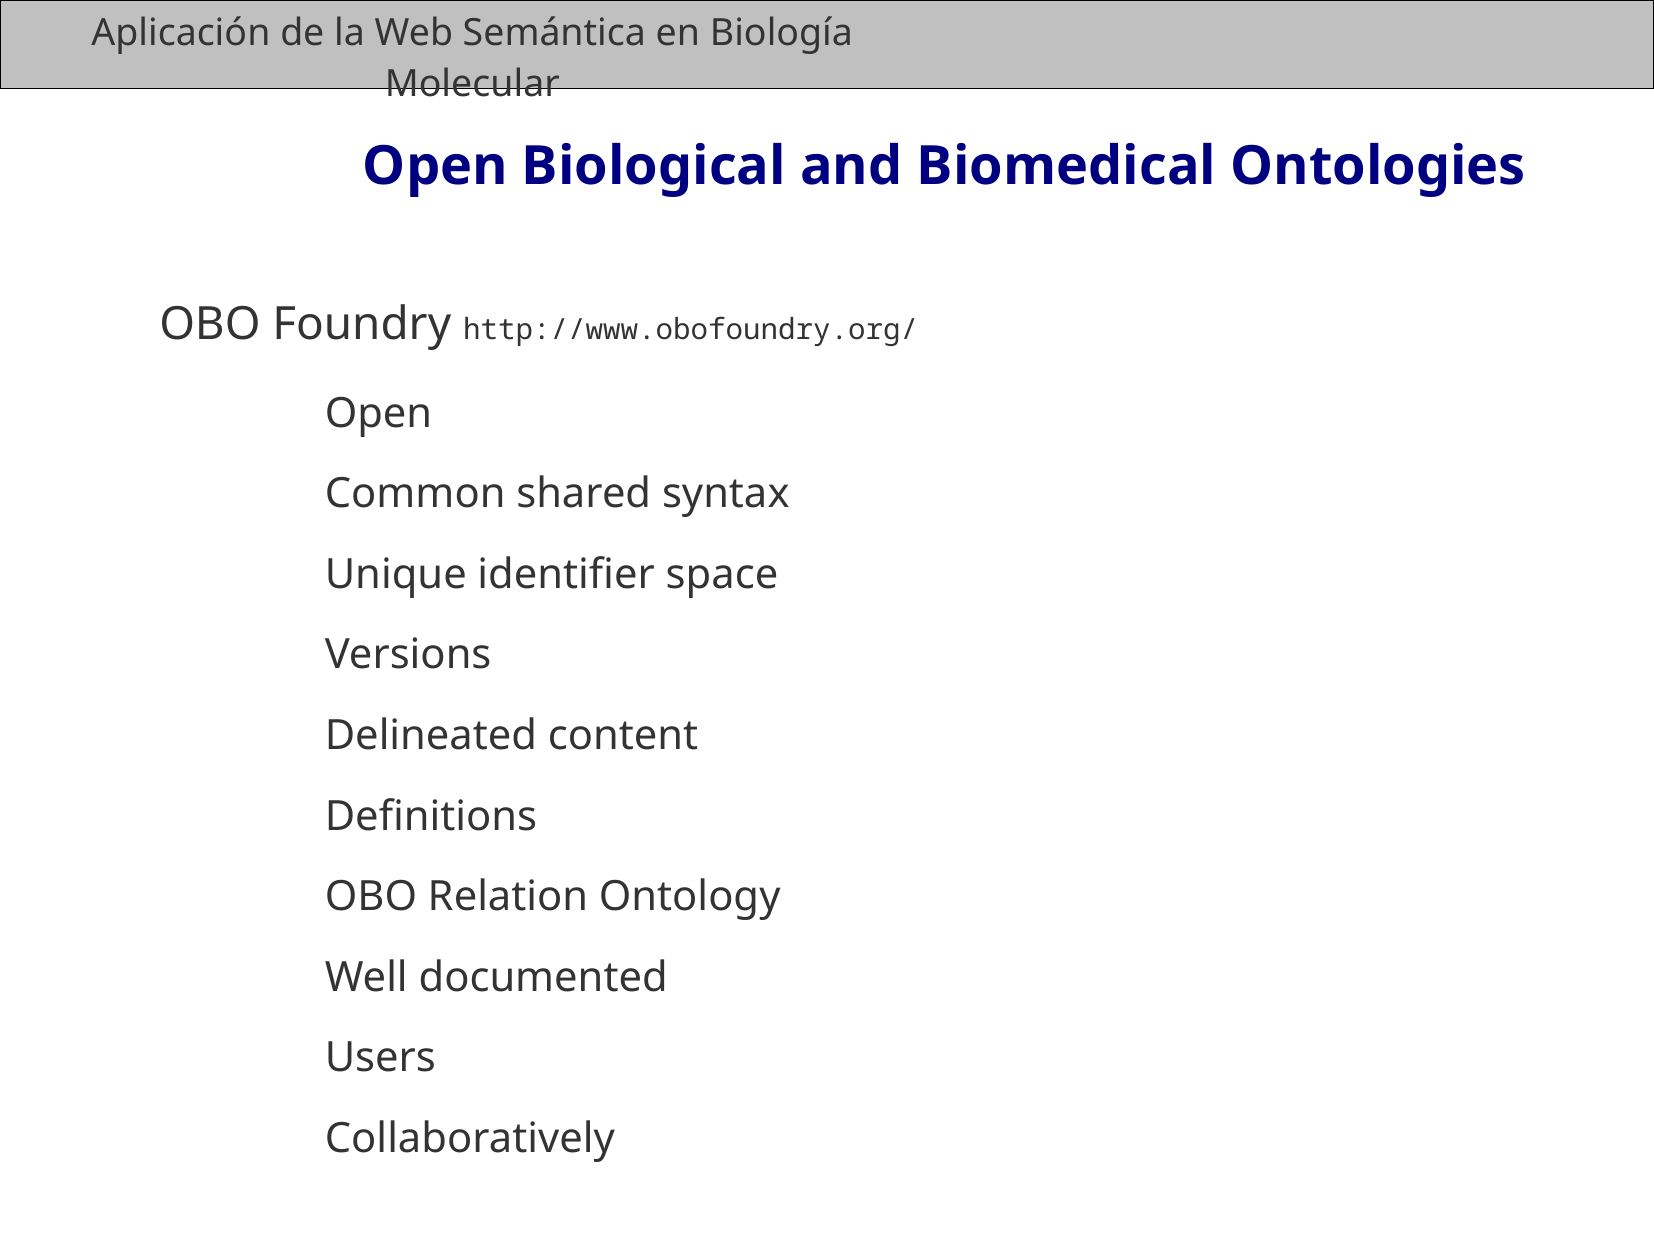

Aplicación de la Web Semántica en Biología Molecular
Open Biological and Biomedical Ontologies
#
OBO Foundry http://www.obofoundry.org/
Open
Common shared syntax
Unique identifier space
Versions
Delineated content
Definitions
OBO Relation Ontology
Well documented
Users
Collaboratively